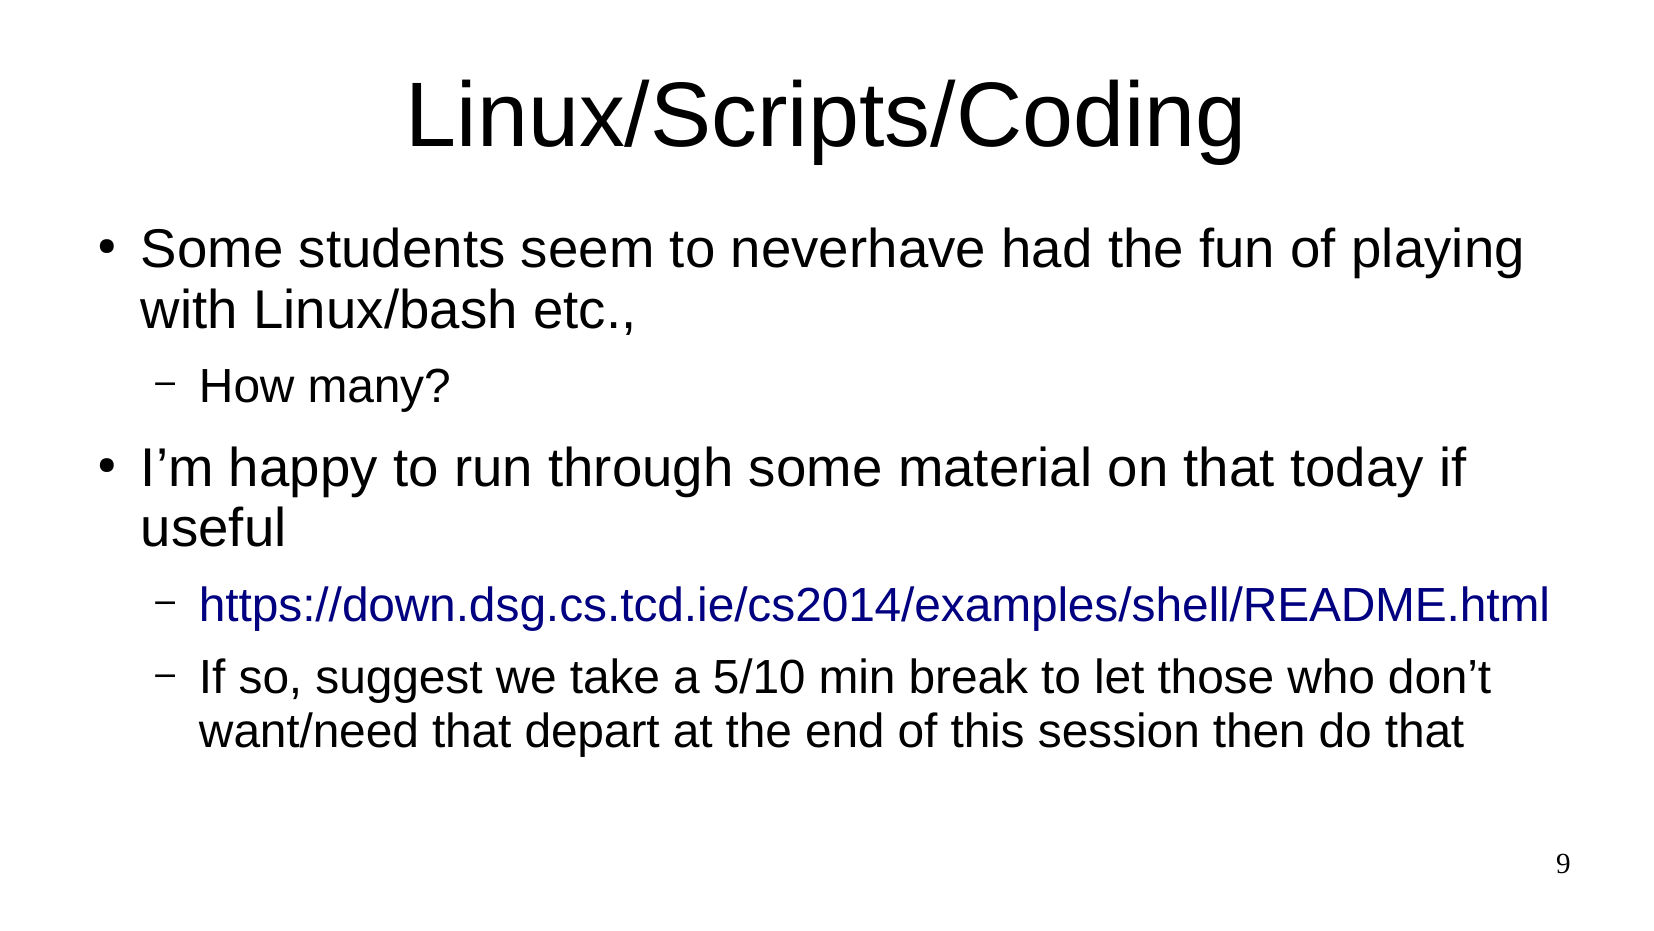

# Linux/Scripts/Coding
Some students seem to neverhave had the fun of playing with Linux/bash etc.,
How many?
I’m happy to run through some material on that today if useful
https://down.dsg.cs.tcd.ie/cs2014/examples/shell/README.html
If so, suggest we take a 5/10 min break to let those who don’t want/need that depart at the end of this session then do that
9